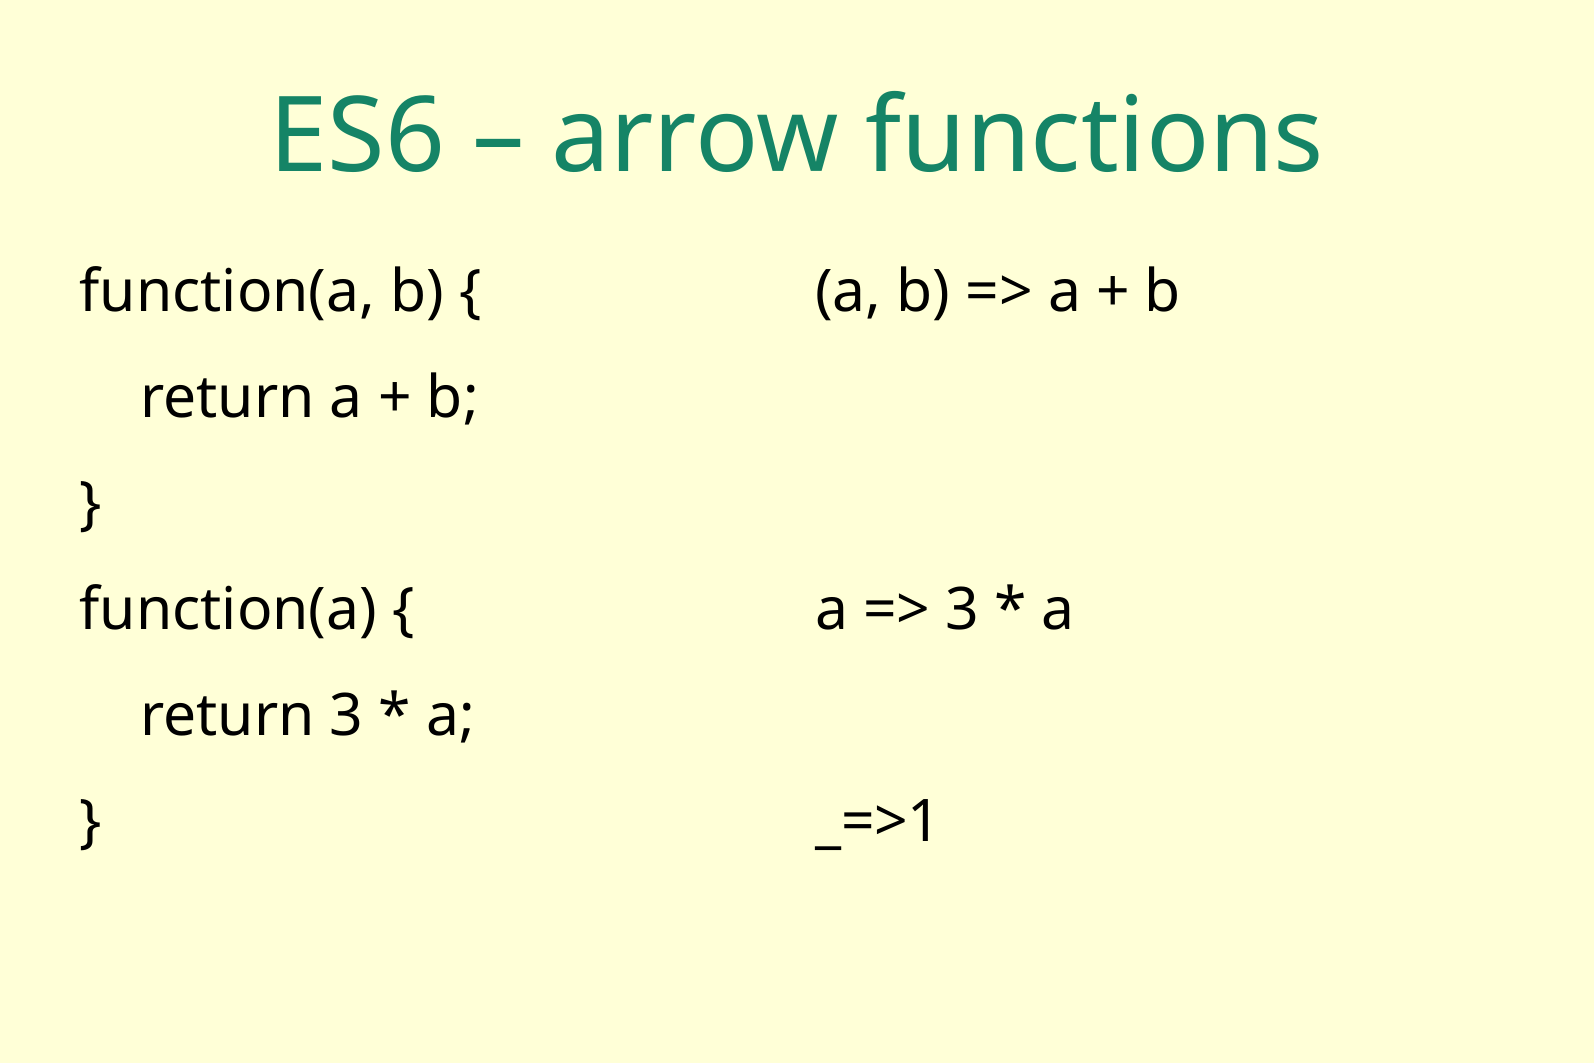

# ES6 – arrow functions
function(a, b) {
 return a + b;
}
function(a) {
 return 3 * a;
}
(a, b) => a + b
a => 3 * a
_=>1